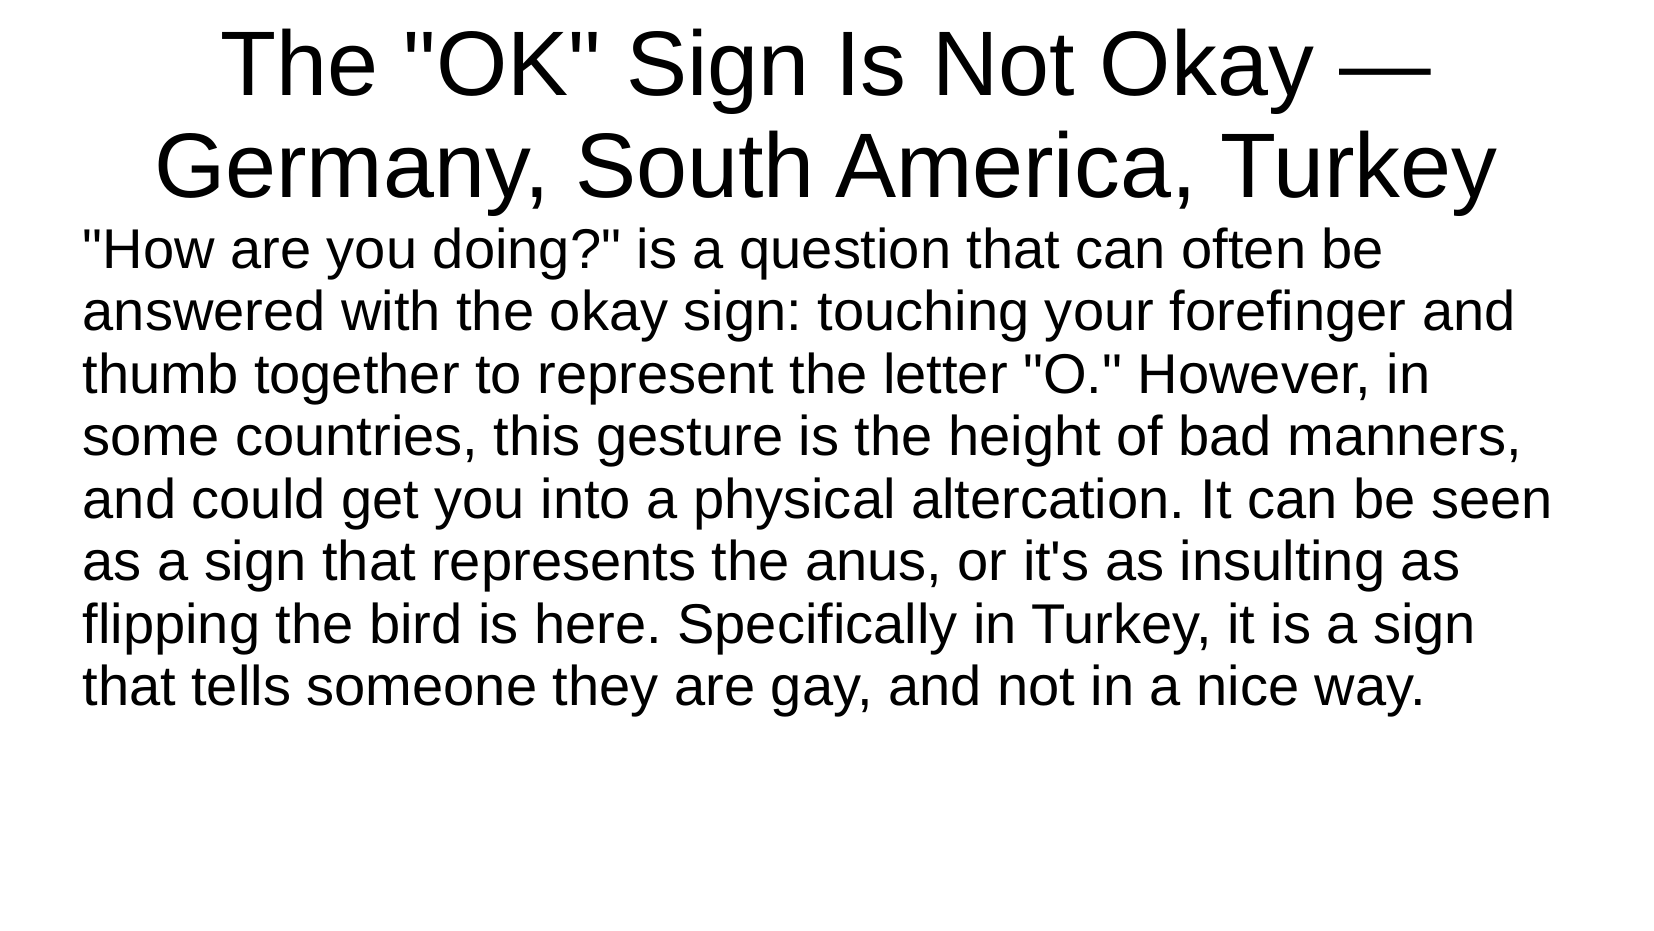

# The "OK" Sign Is Not Okay — Germany, South America, Turkey
"How are you doing?" is a question that can often be answered with the okay sign: touching your forefinger and thumb together to represent the letter "O." However, in some countries, this gesture is the height of bad manners, and could get you into a physical altercation. It can be seen as a sign that represents the anus, or it's as insulting as flipping the bird is here. Specifically in Turkey, it is a sign that tells someone they are gay, and not in a nice way.